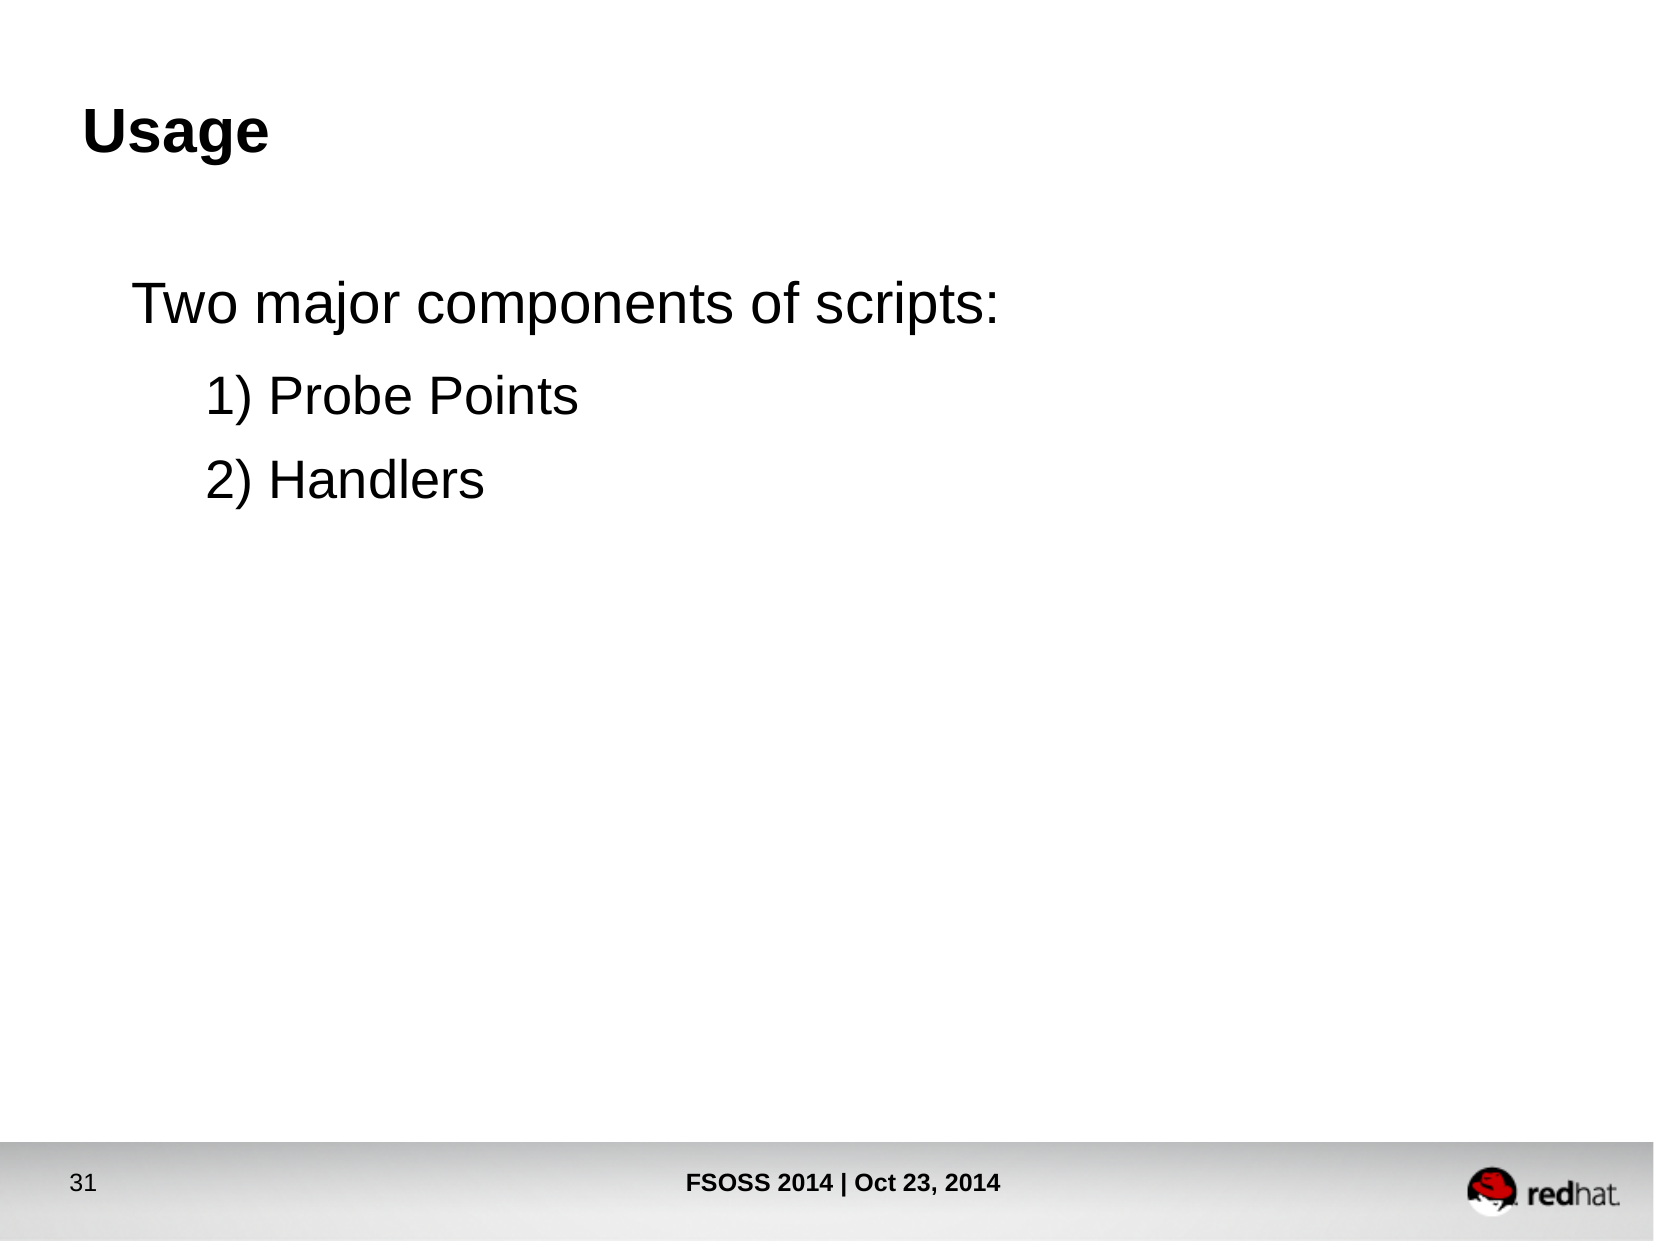

# Usage
Two major components of scripts:
1) Probe Points
2) Handlers